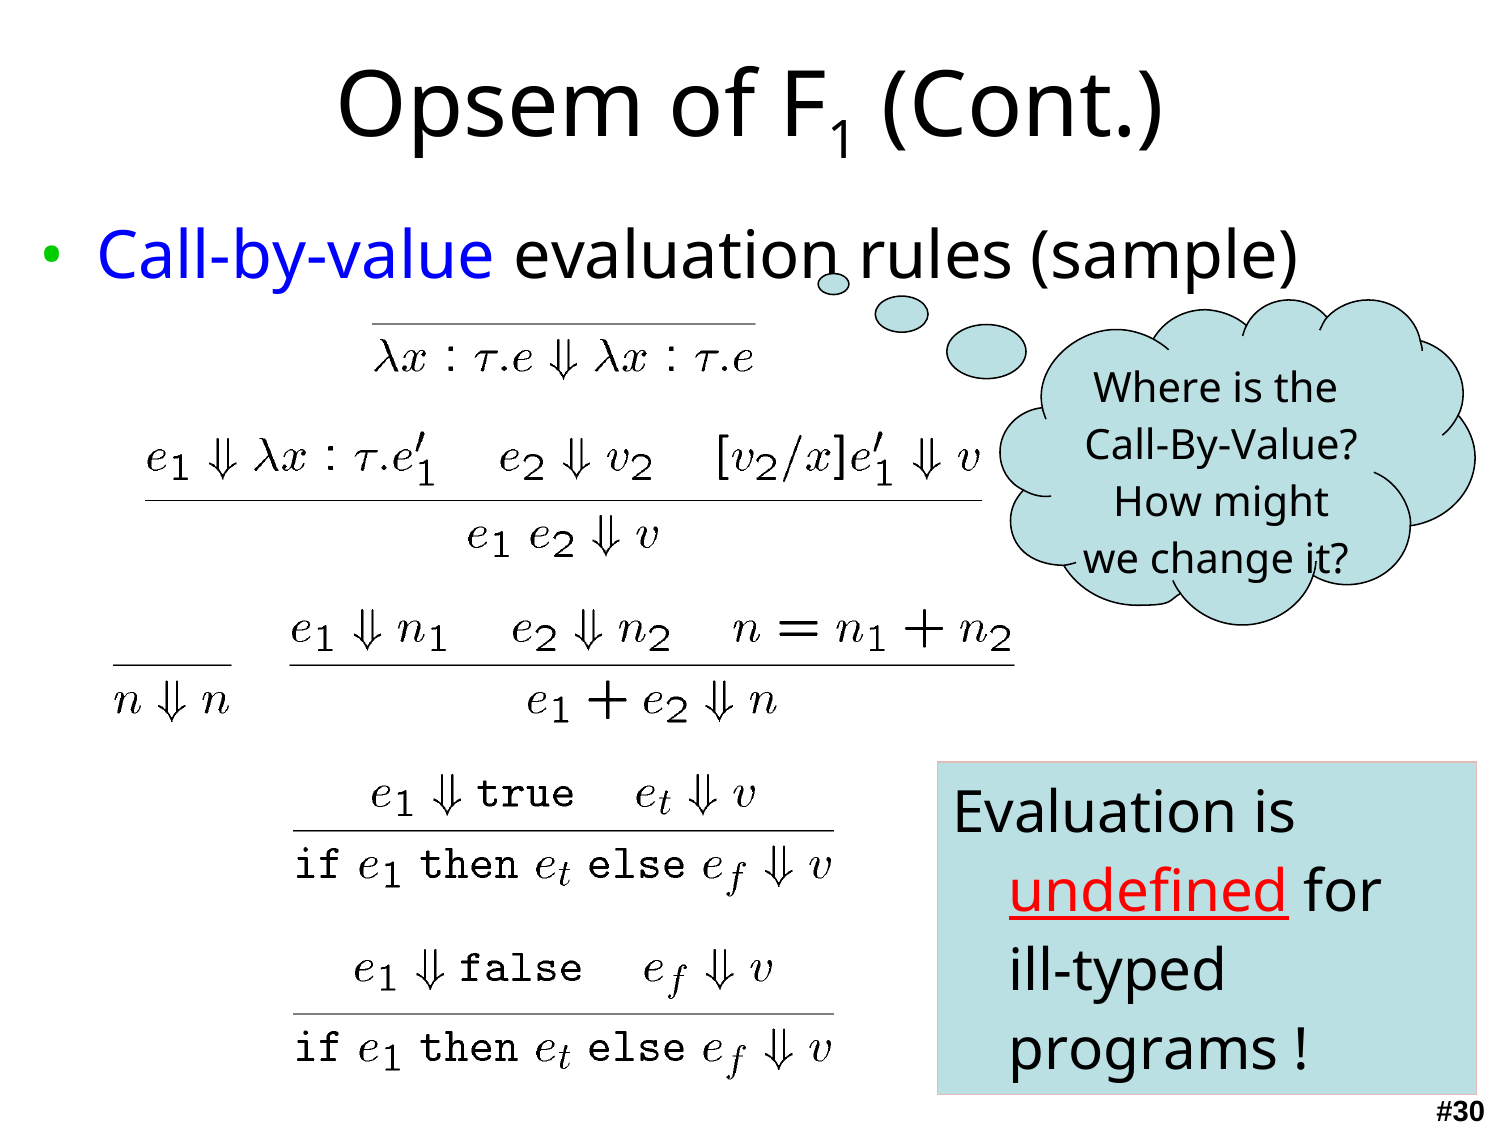

# Opsem of F1 (Cont.)
Call-by-value evaluation rules (sample)
Where is the
Call-By-Value?
How might we change it?
Evaluation is undefined for ill-typed programs !
30